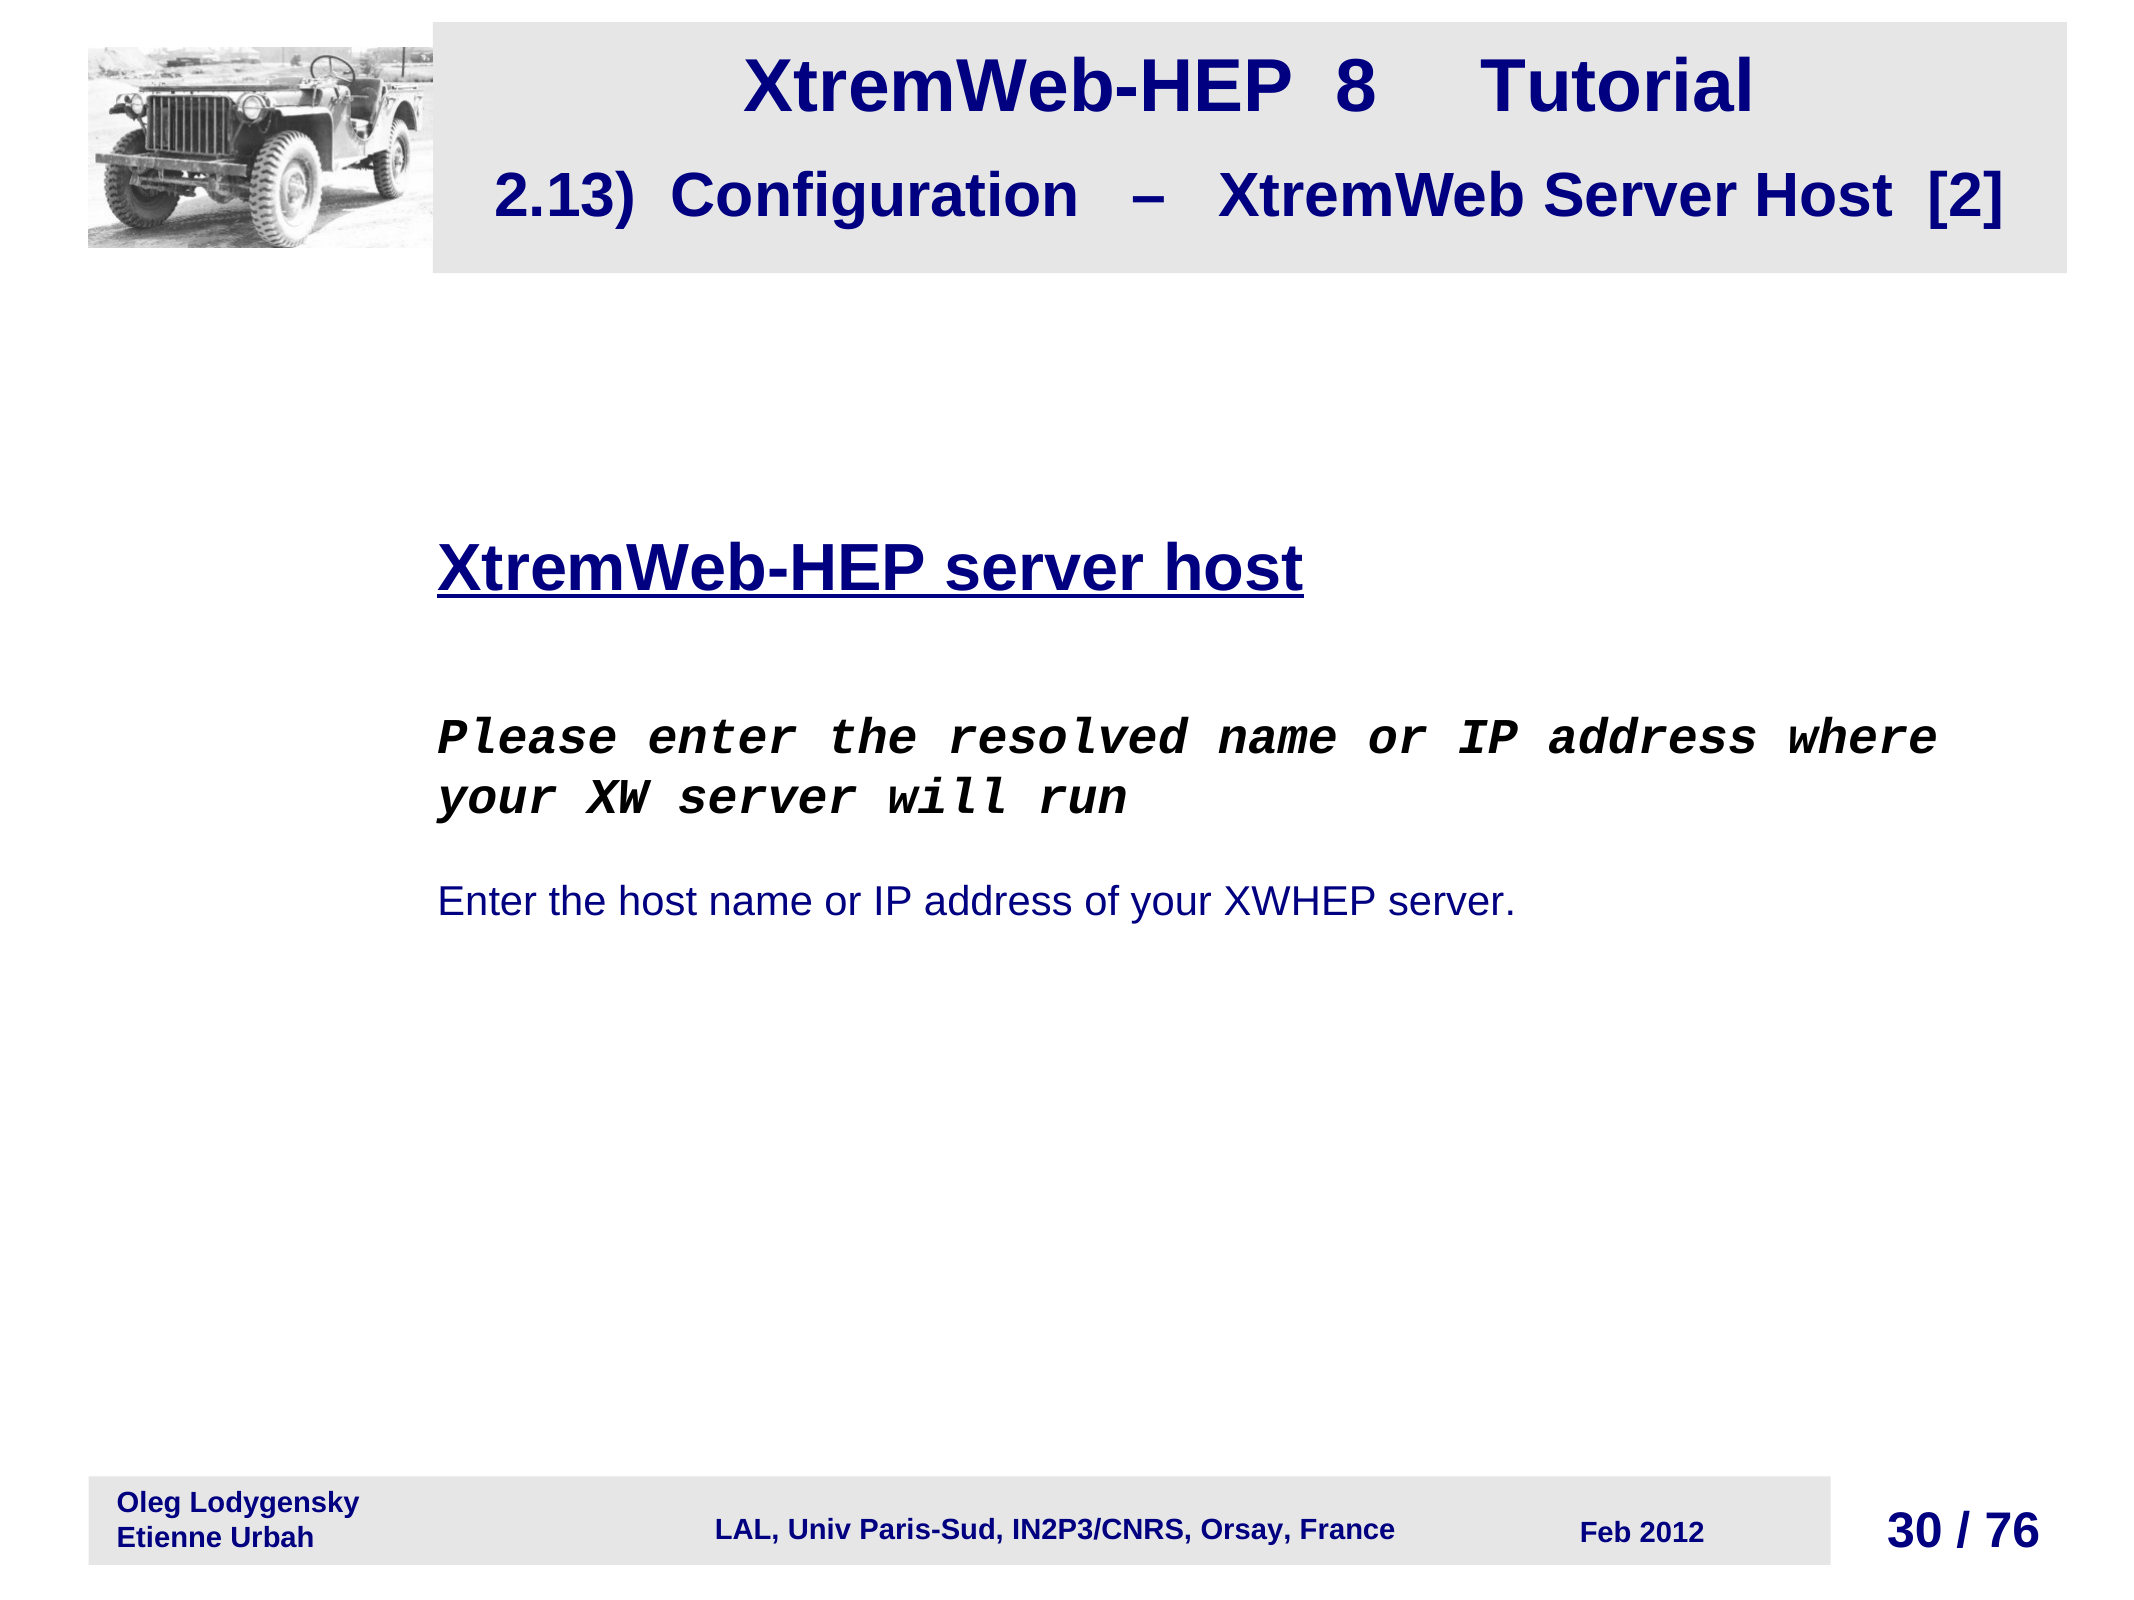

# 2.13) Configuration – XtremWeb Server Host [2]
XtremWeb-HEP server host
Please enter the resolved name or IP address where your XW server will run
Enter the host name or IP address of your XWHEP server.
30